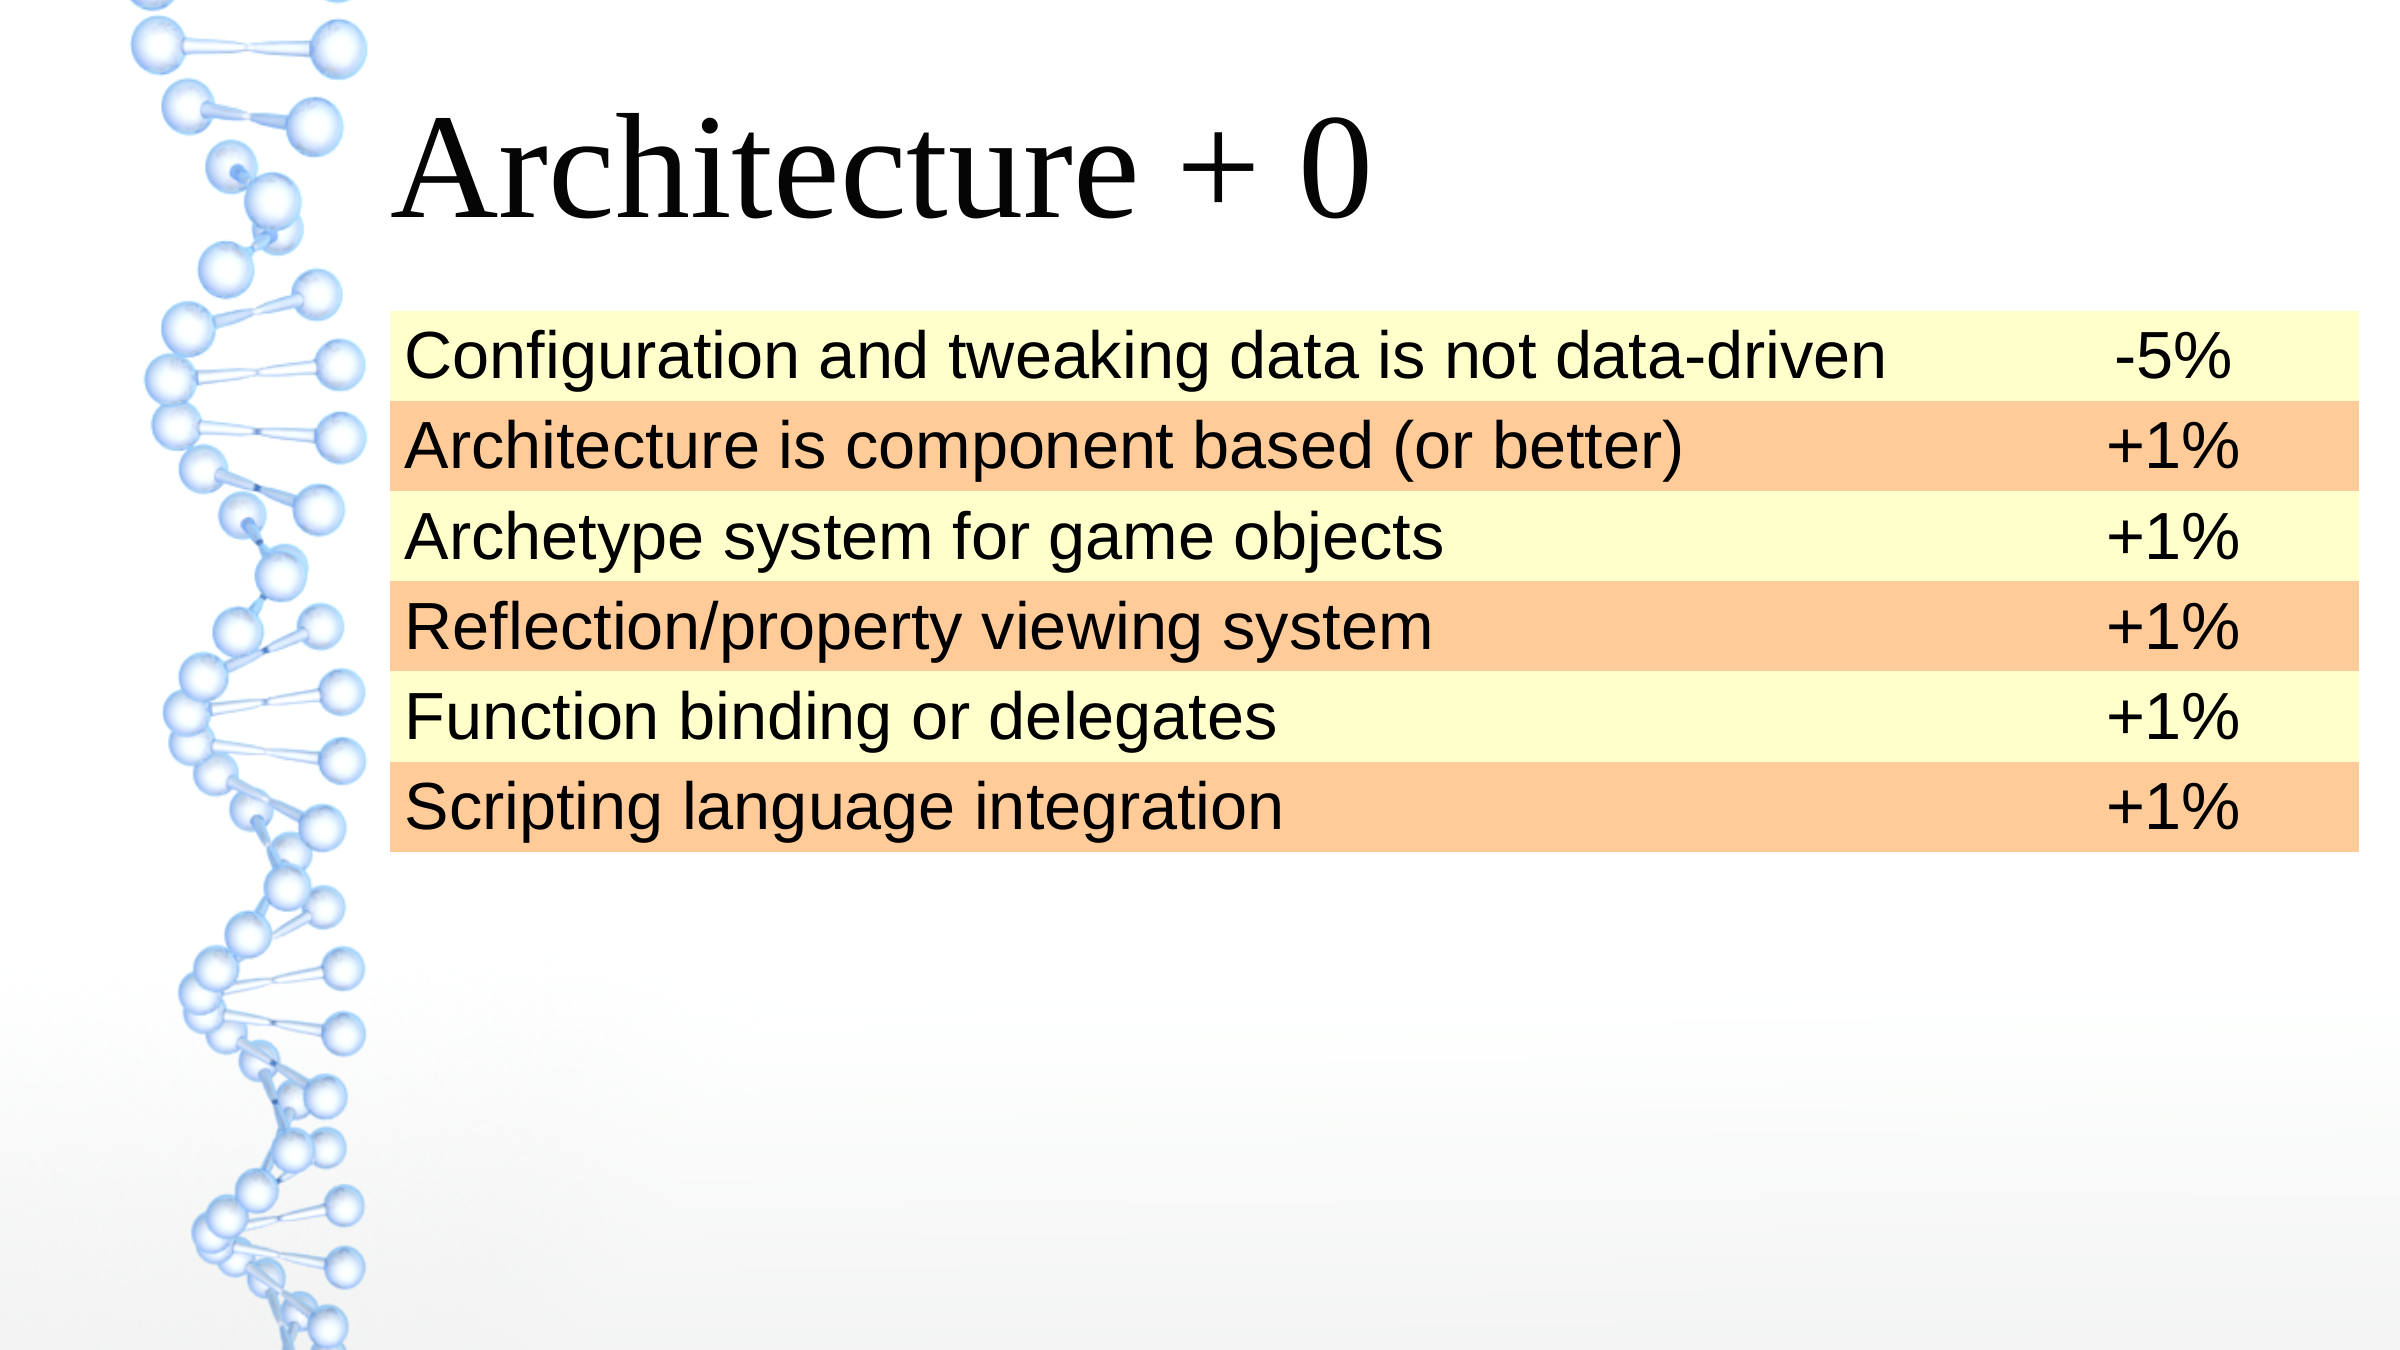

# Architecture + 0
| Configuration and tweaking data is not data-driven | -5% |
| --- | --- |
| Architecture is component based (or better) | +1% |
| Archetype system for game objects | +1% |
| Reflection/property viewing system | +1% |
| Function binding or delegates | +1% |
| Scripting language integration | +1% |